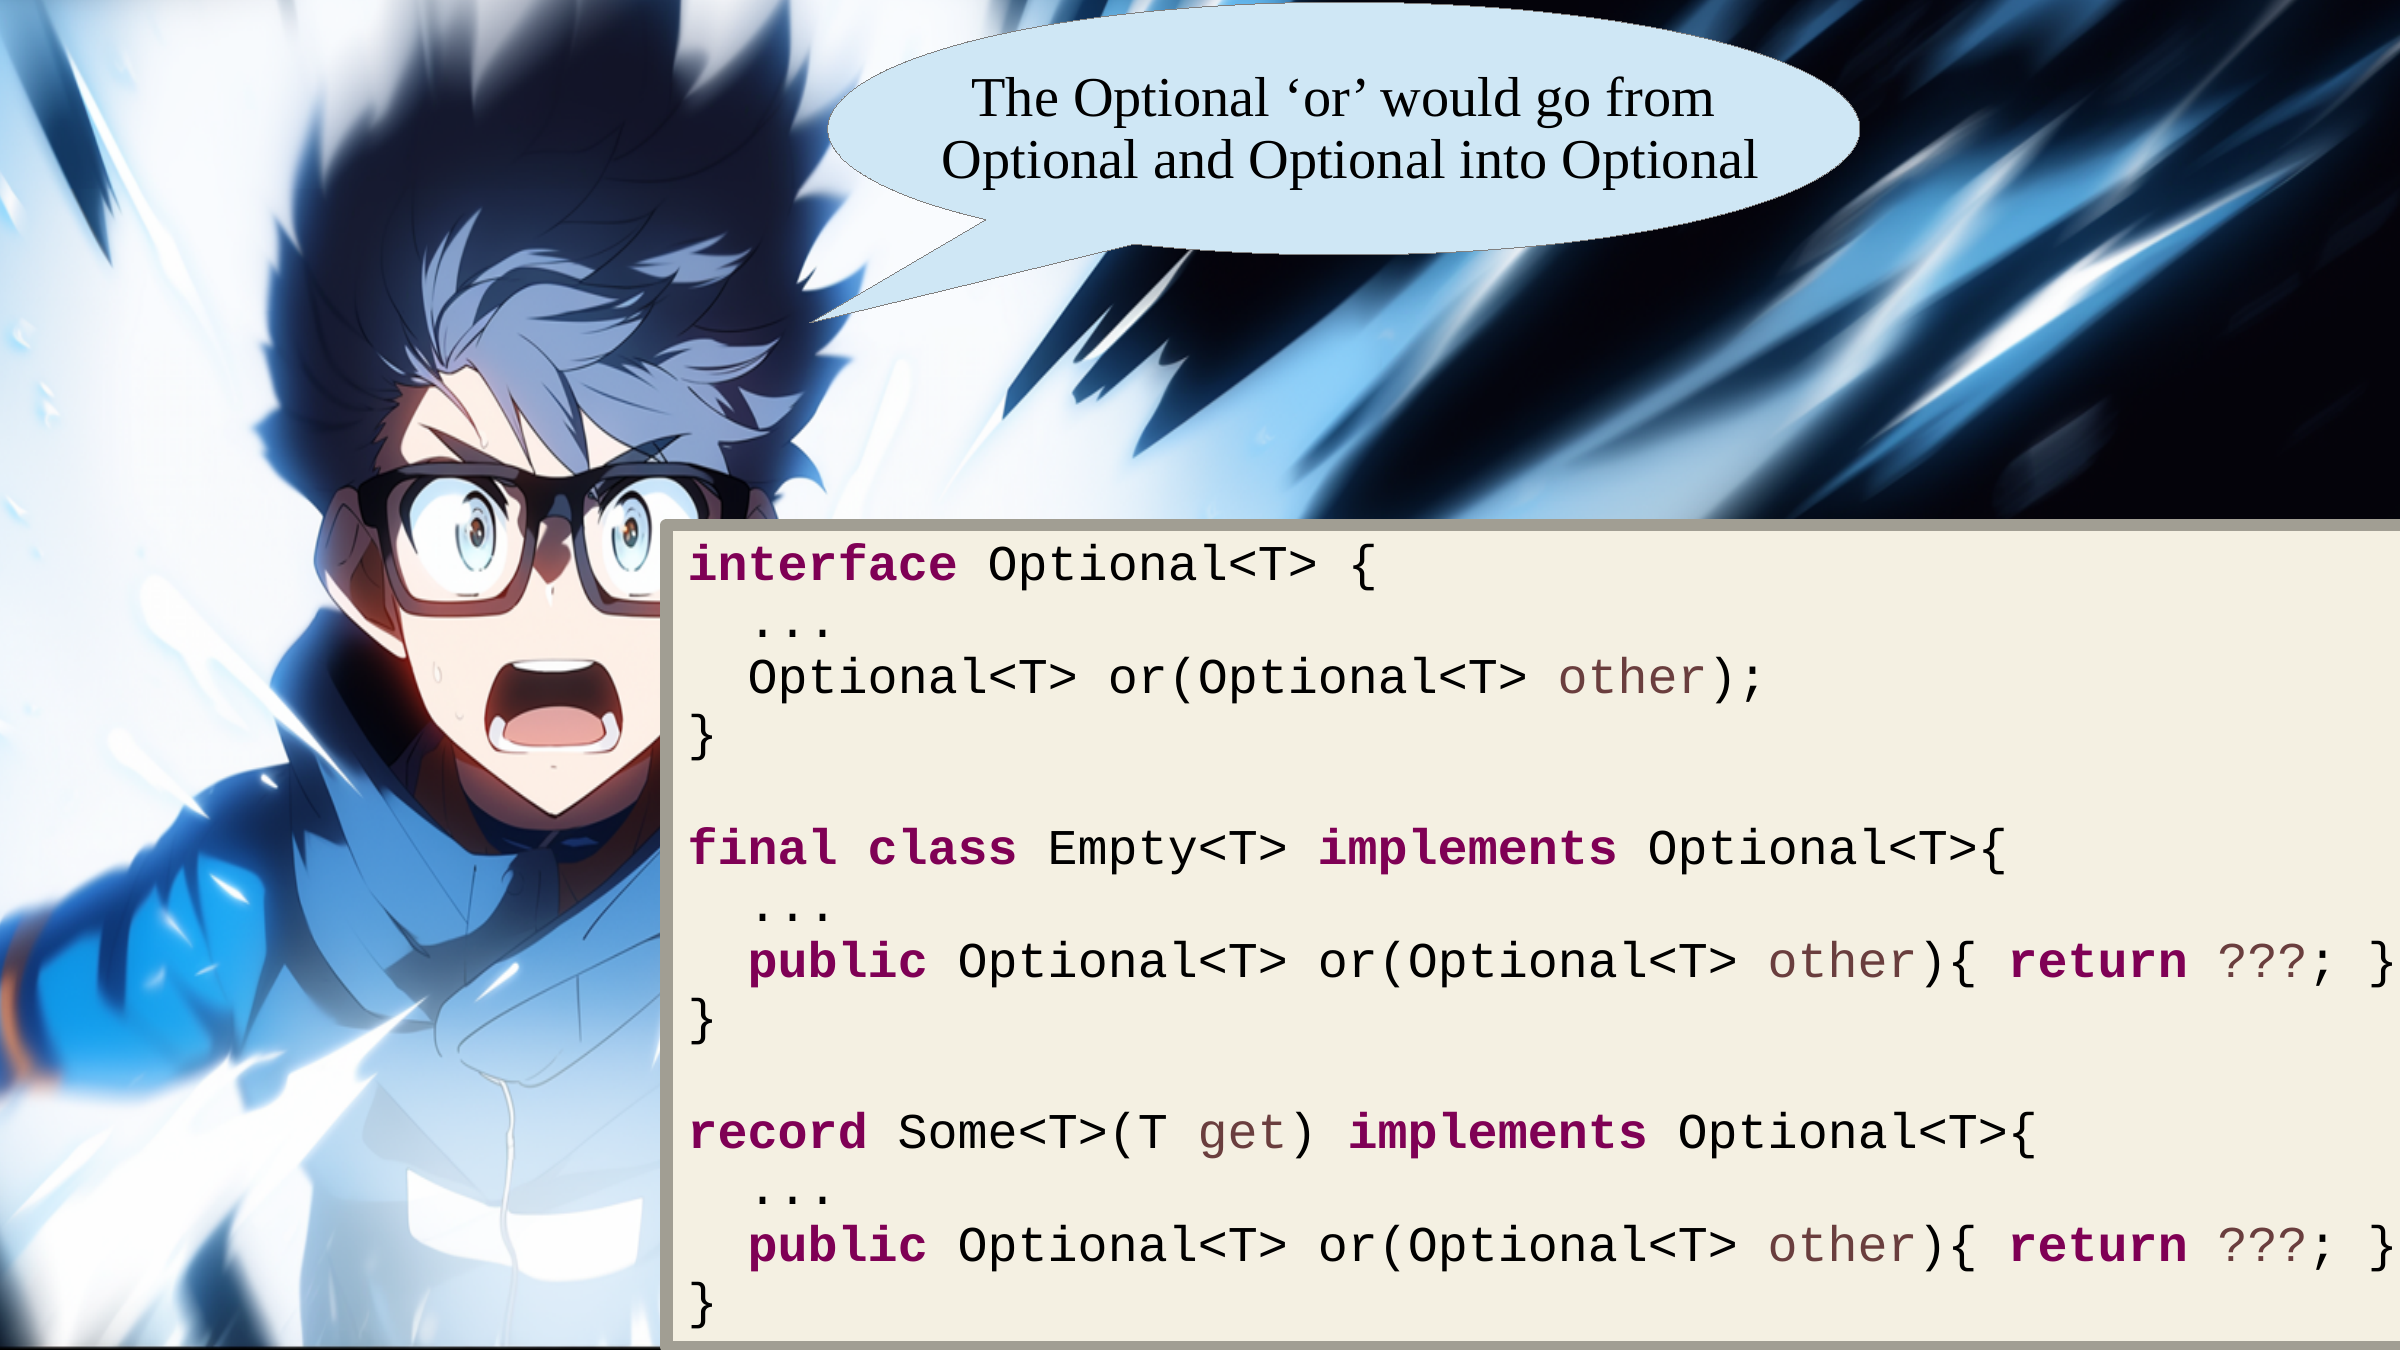

The Optional ‘or’ would go from
 Optional and Optional into Optional
interface Optional<T> {
 ...
 Optional<T> or(Optional<T> other);
}
final class Empty<T> implements Optional<T>{
 ...
 public Optional<T> or(Optional<T> other){ return ???; }
}
record Some<T>(T get) implements Optional<T>{
 ...
 public Optional<T> or(Optional<T> other){ return ???; }
}